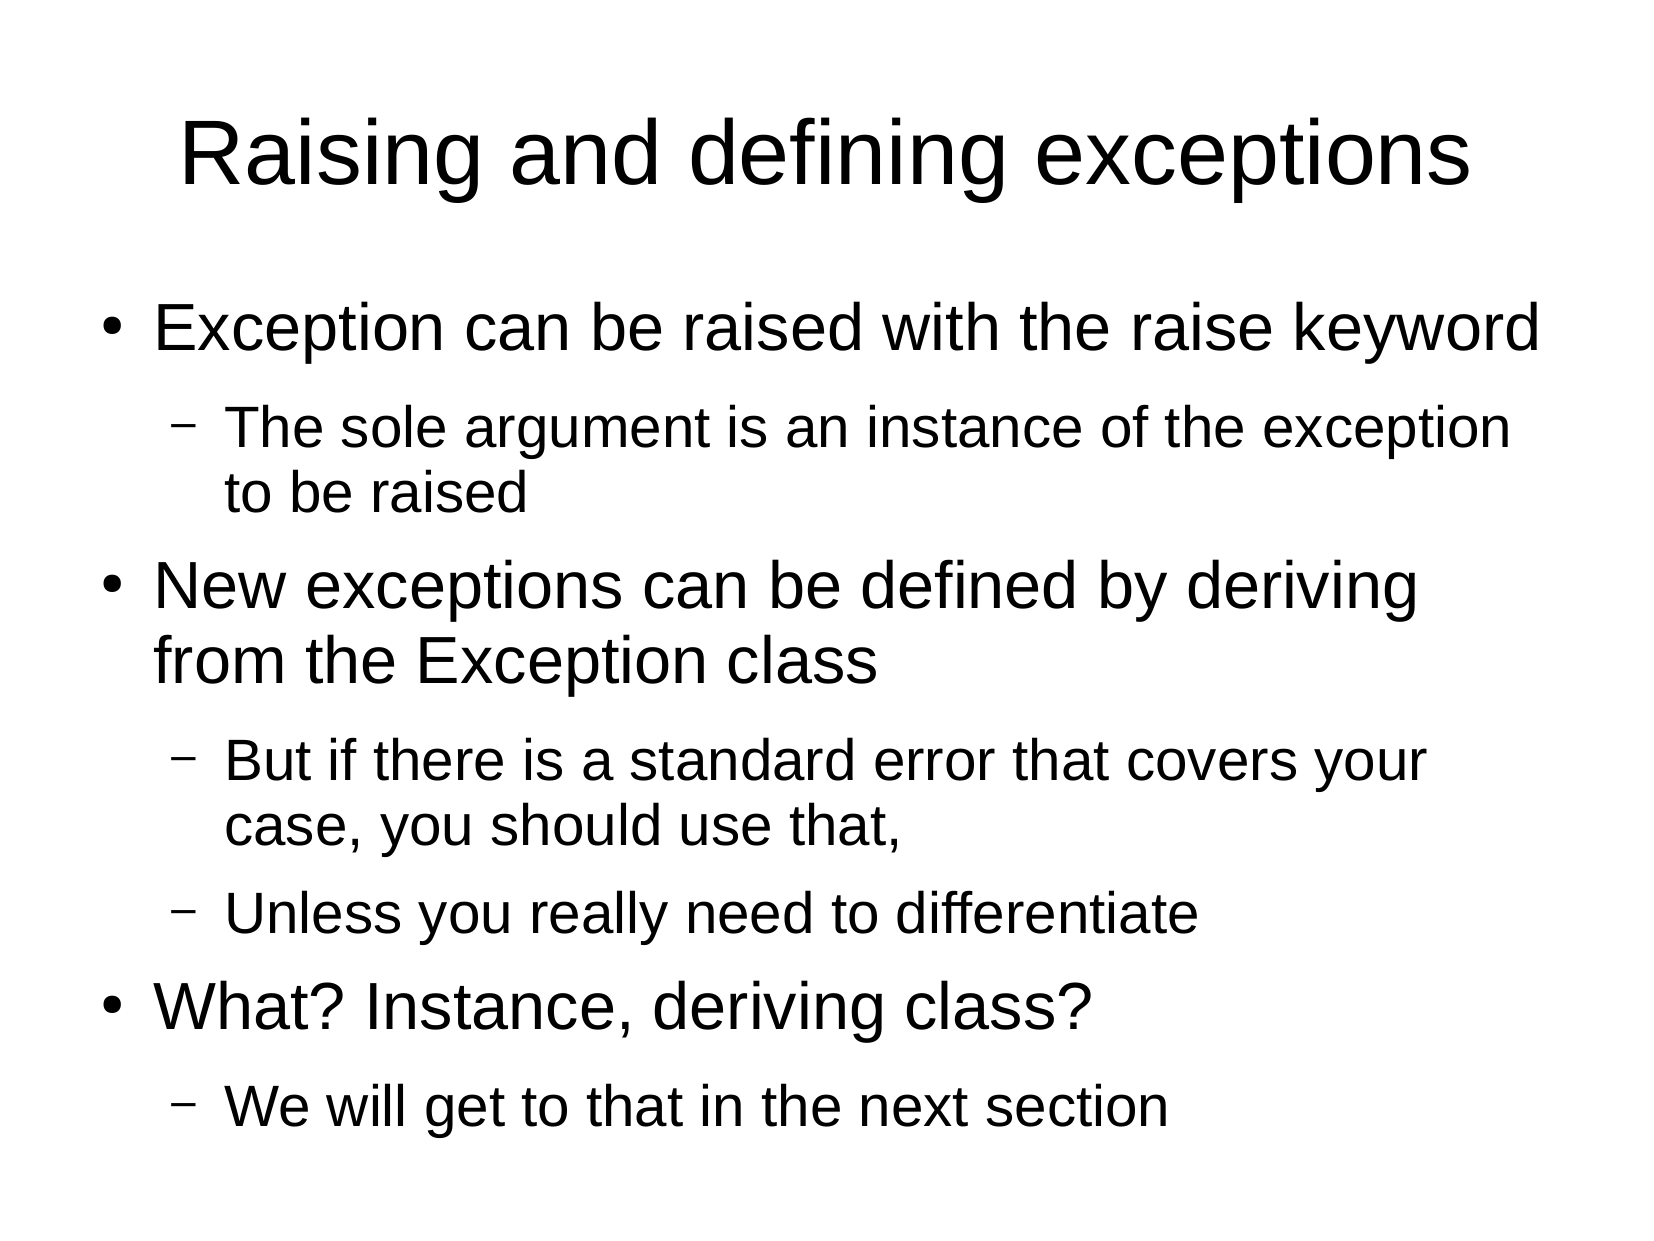

# Raising and defining exceptions
Exception can be raised with the raise keyword
The sole argument is an instance of the exception to be raised
New exceptions can be defined by deriving from the Exception class
But if there is a standard error that covers your case, you should use that,
Unless you really need to differentiate
What? Instance, deriving class?
We will get to that in the next section